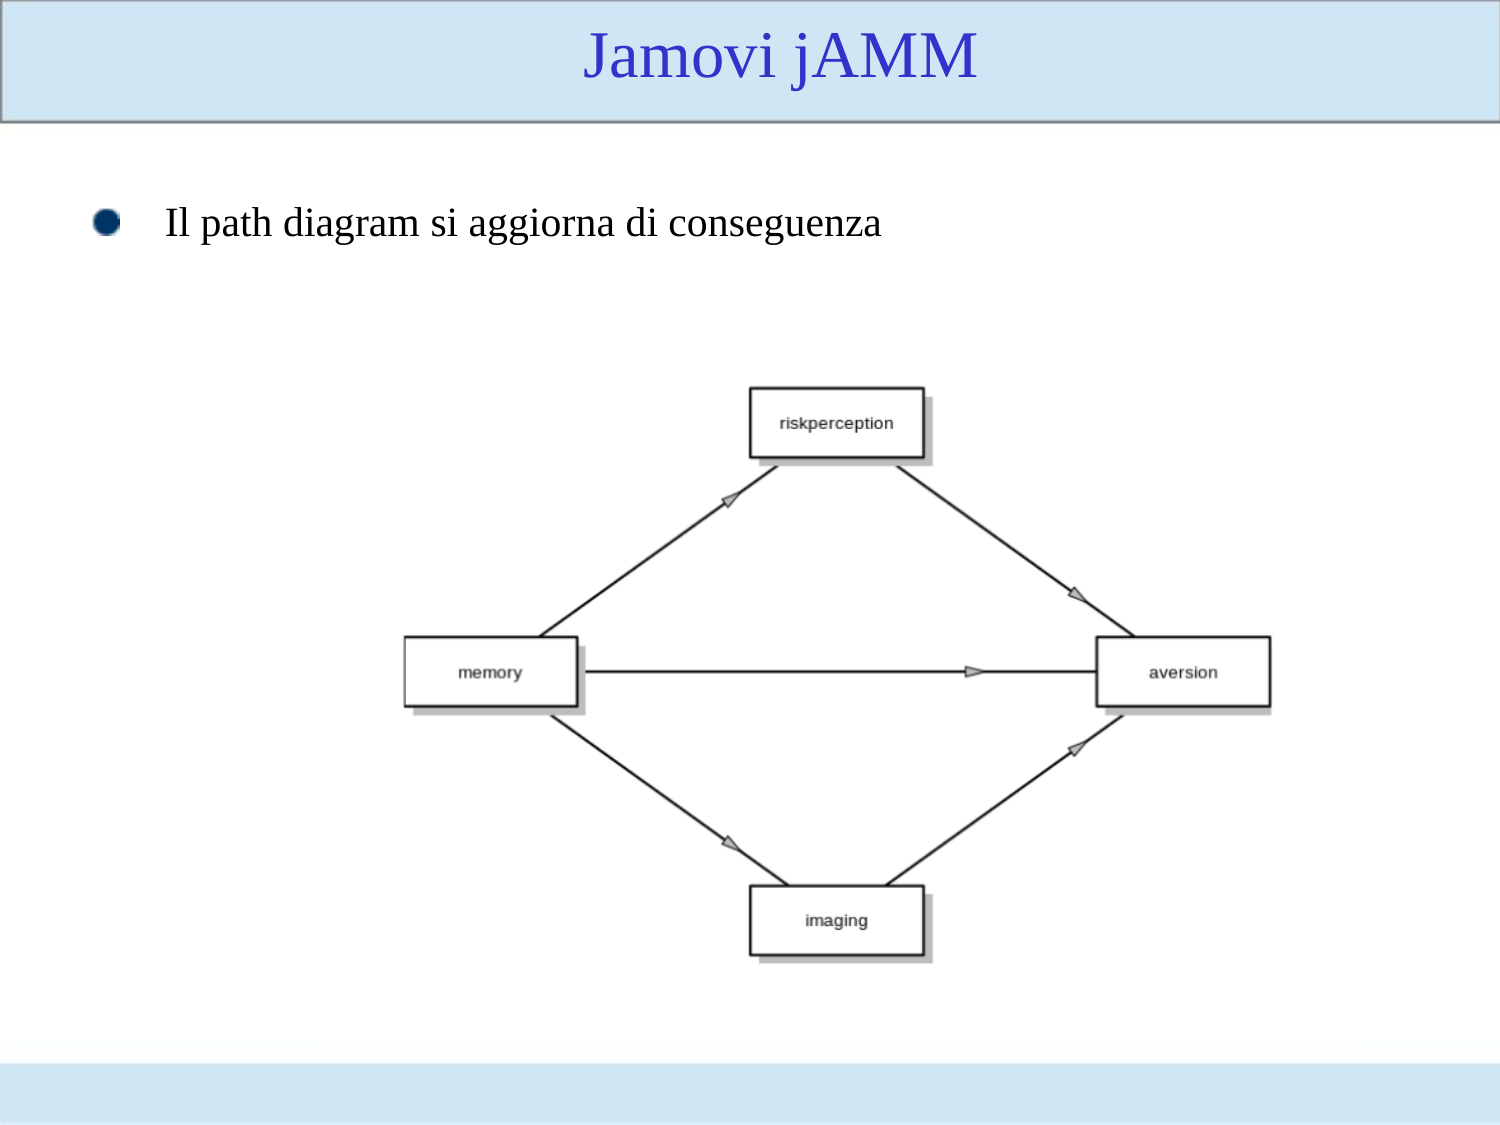

# Jamovi jAMM
Il path diagram si aggiorna di conseguenza